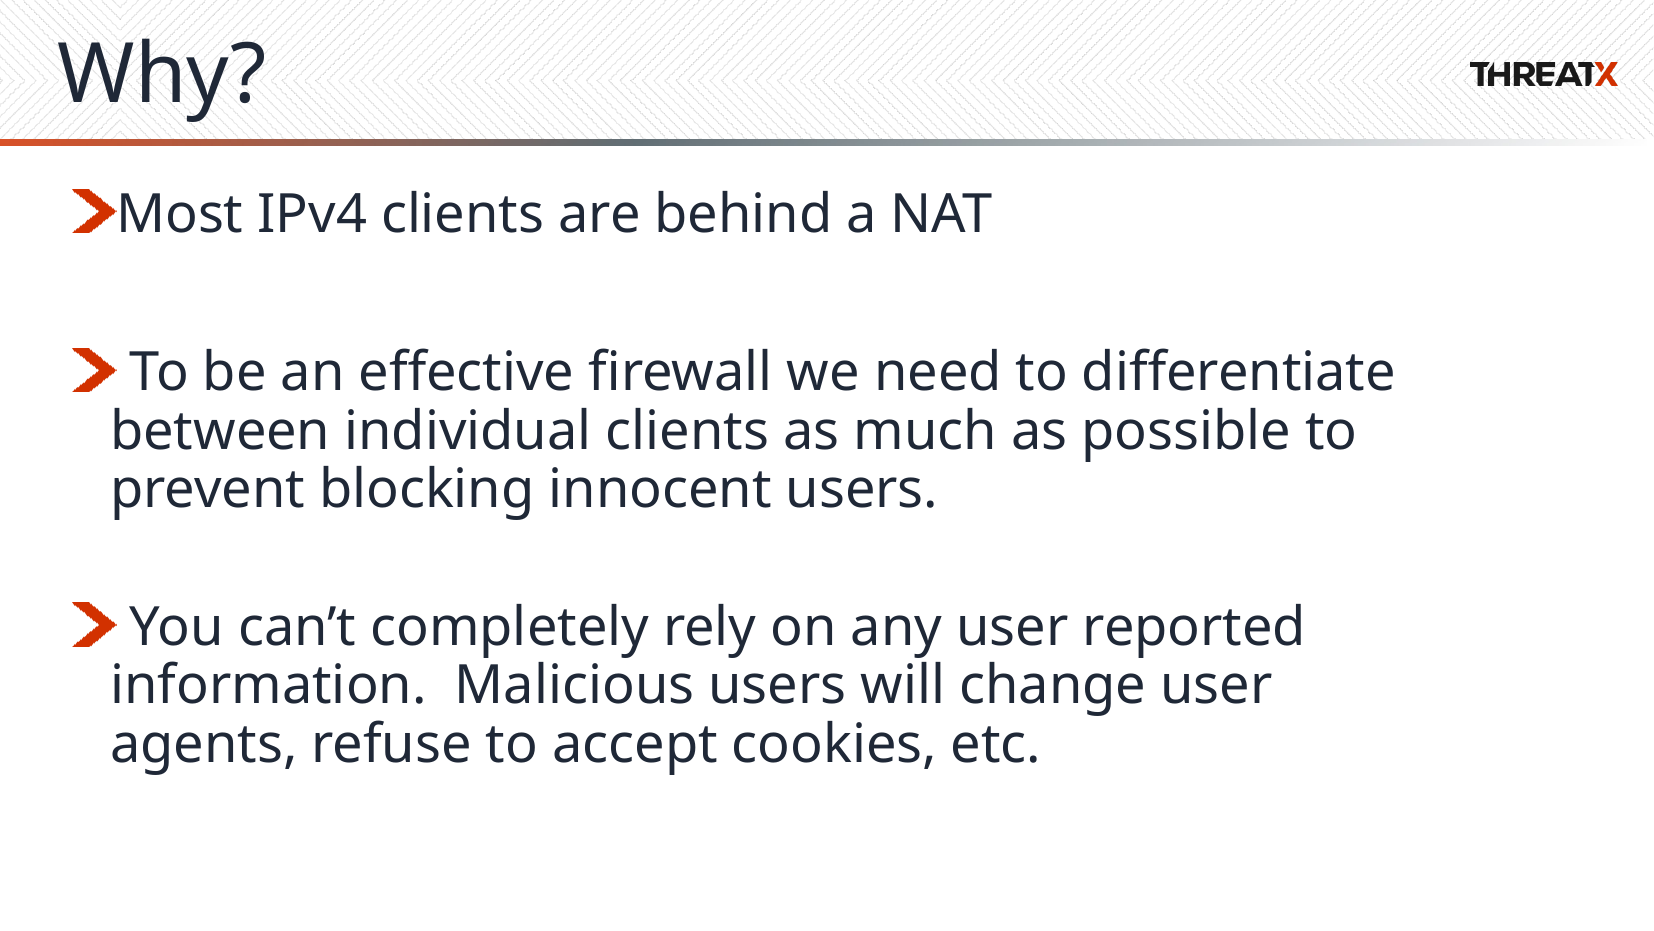

Why?
# Most IPv4 clients are behind a NAT
 To be an effective firewall we need to differentiate between individual clients as much as possible to prevent blocking innocent users.
 You can’t completely rely on any user reported information. Malicious users will change user agents, refuse to accept cookies, etc.